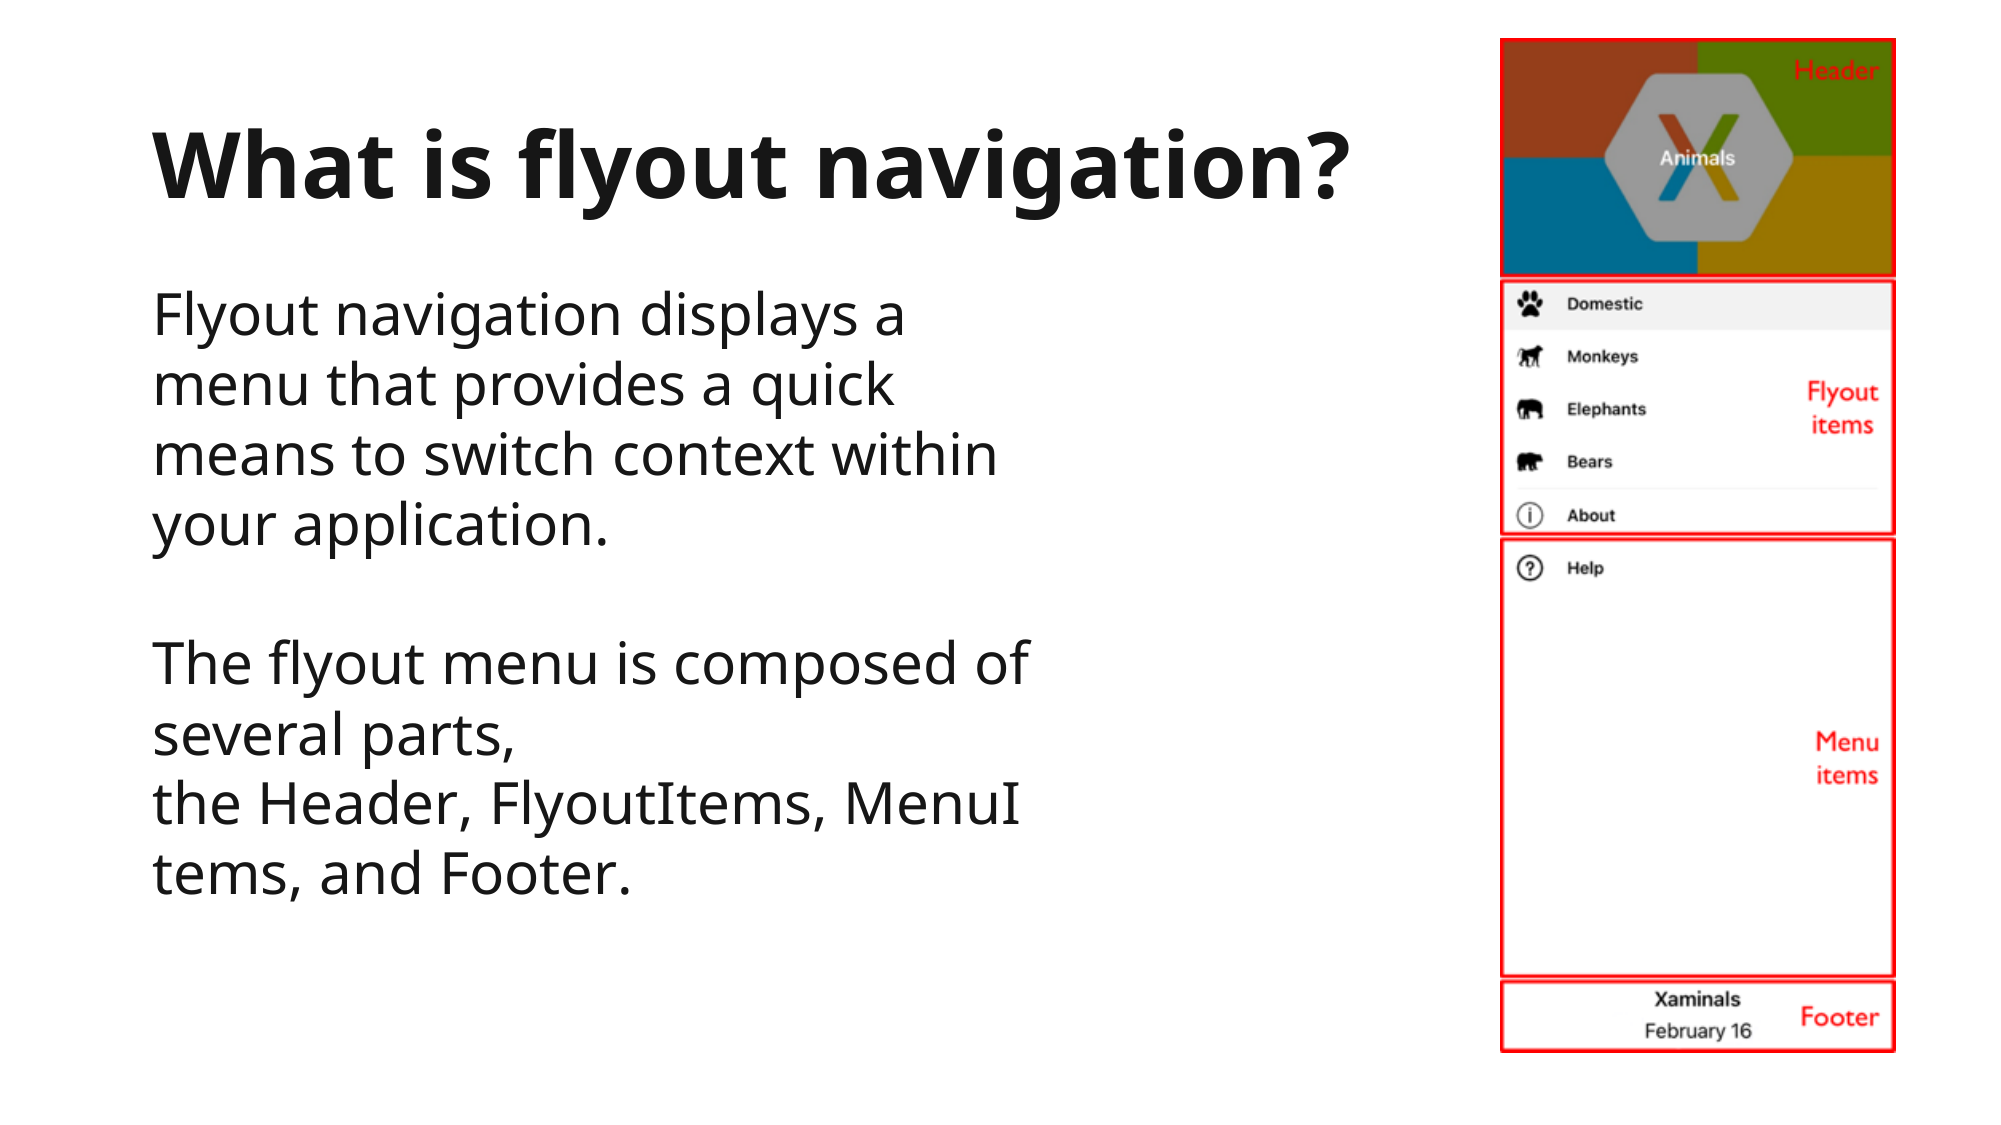

# What is flyout navigation?
Flyout navigation displays a menu that provides a quick means to switch context within your application.
The flyout menu is composed of several parts, the Header, FlyoutItems, MenuItems, and Footer.